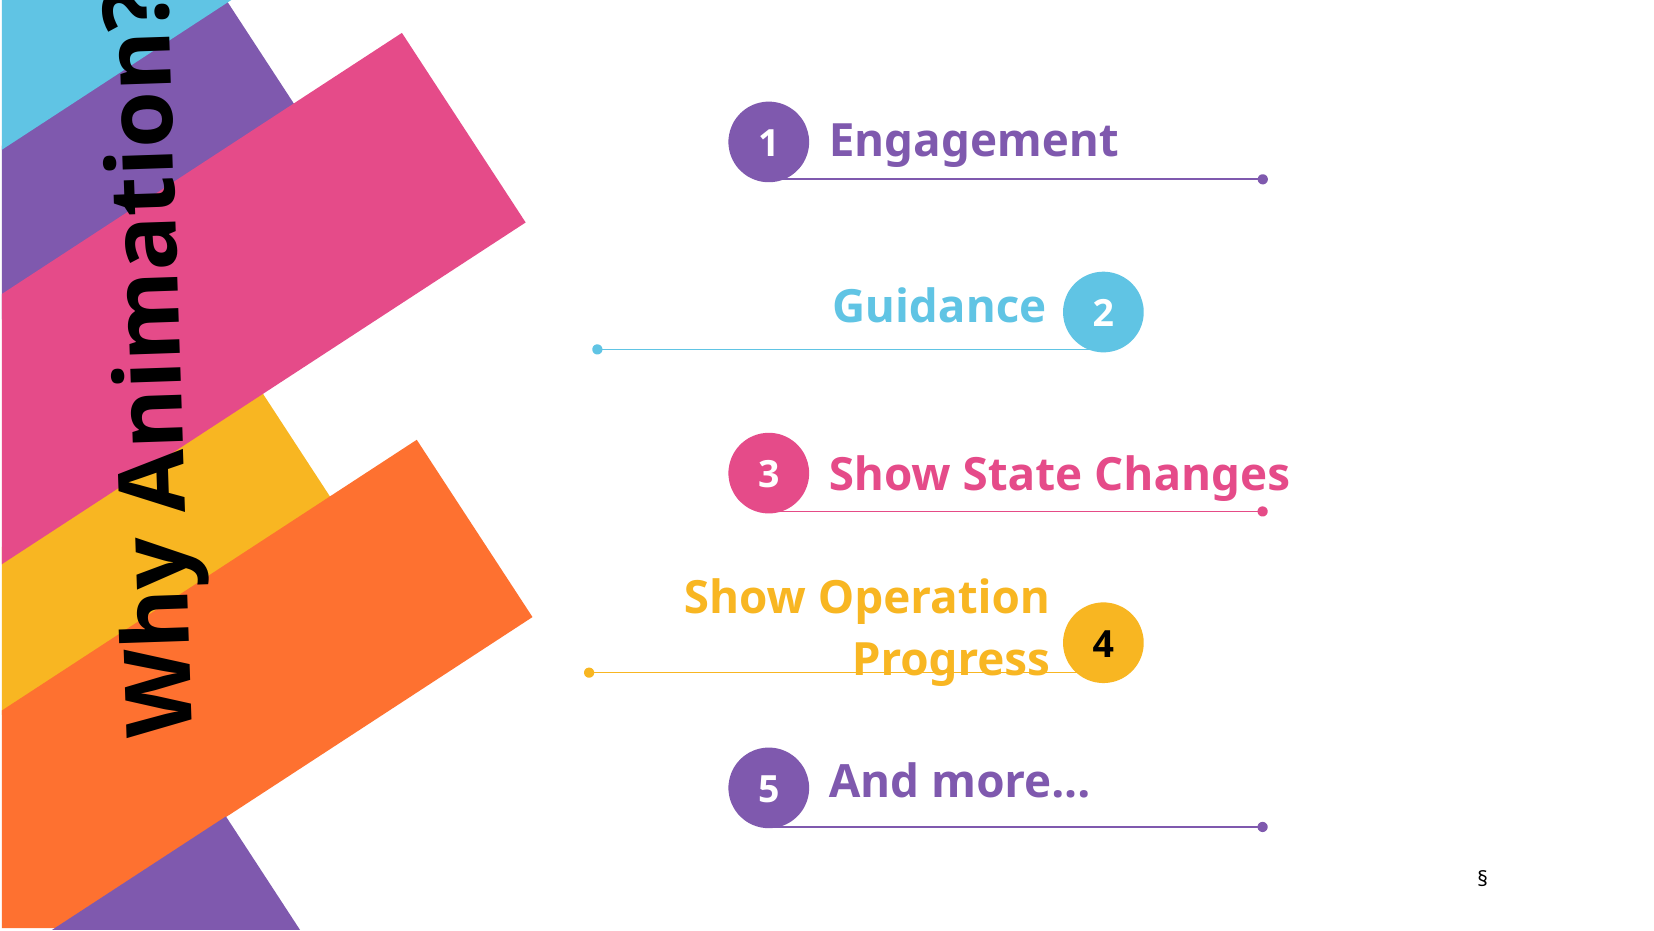

# Engagement
1
Guidance
2
Why Animation?
Show State Changes
3
Show Operation
 Progress
4
And more...
5
§